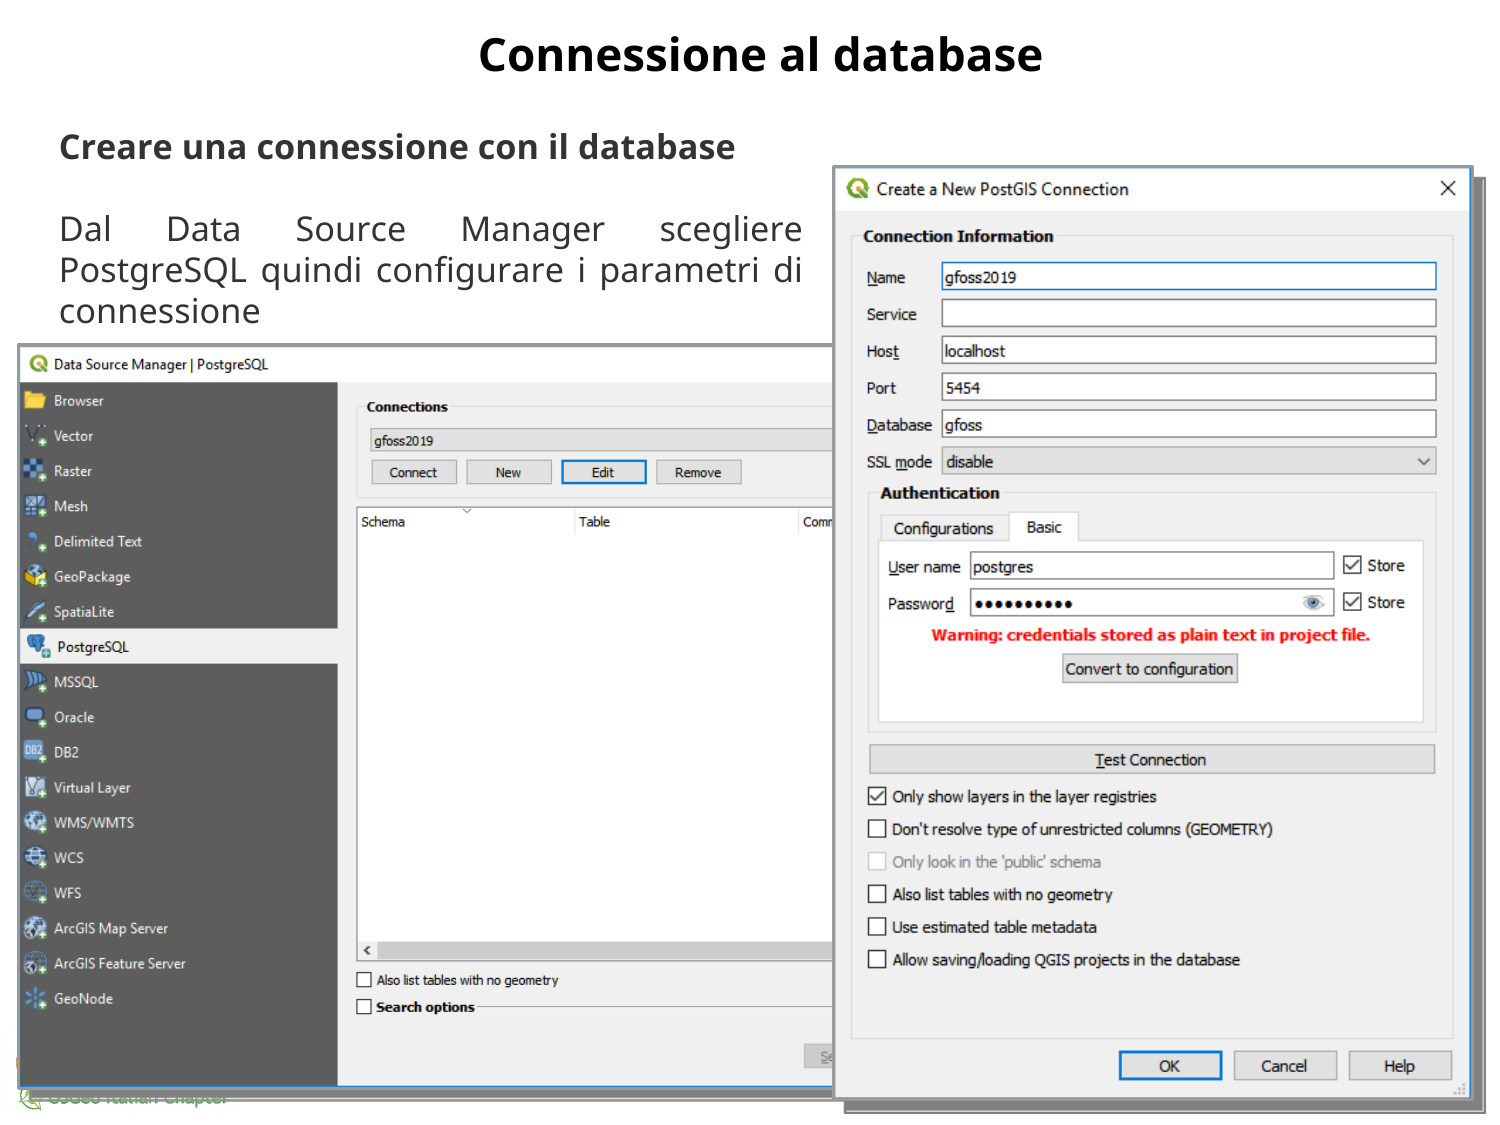

# Connessione al database
Creare una connessione con il database
Dal Data Source Manager scegliere PostgreSQL quindi configurare i parametri di connessione